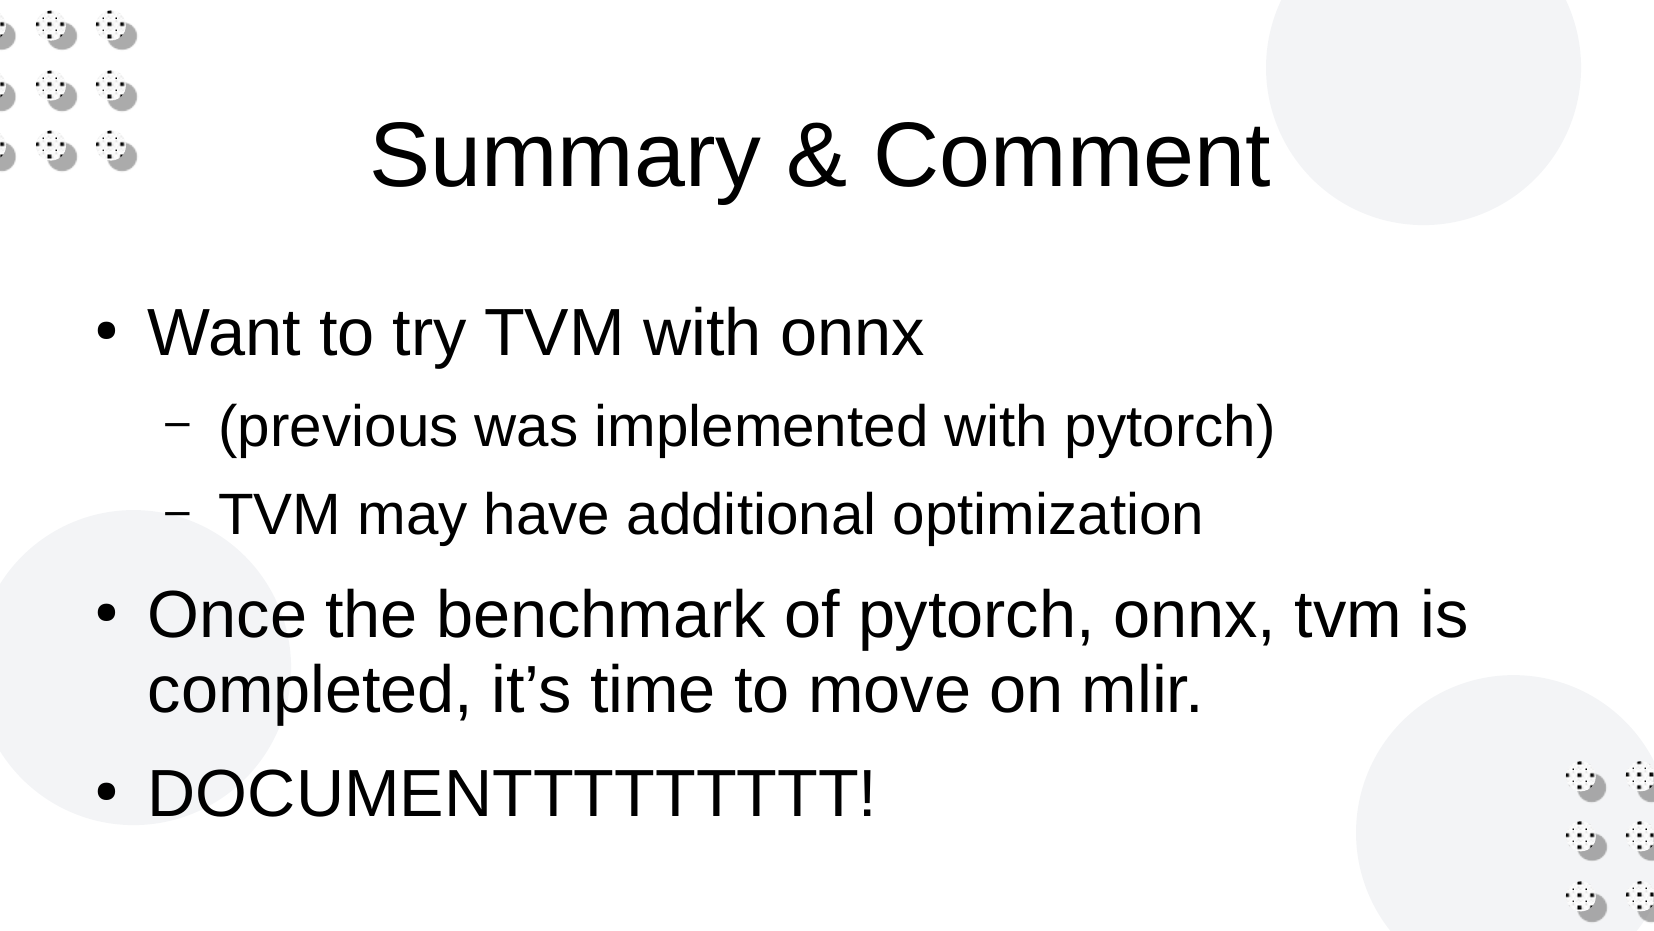

# Summary & Comment
Want to try TVM with onnx
(previous was implemented with pytorch)
TVM may have additional optimization
Once the benchmark of pytorch, onnx, tvm is completed, it’s time to move on mlir.
DOCUMENTTTTTTTTT!